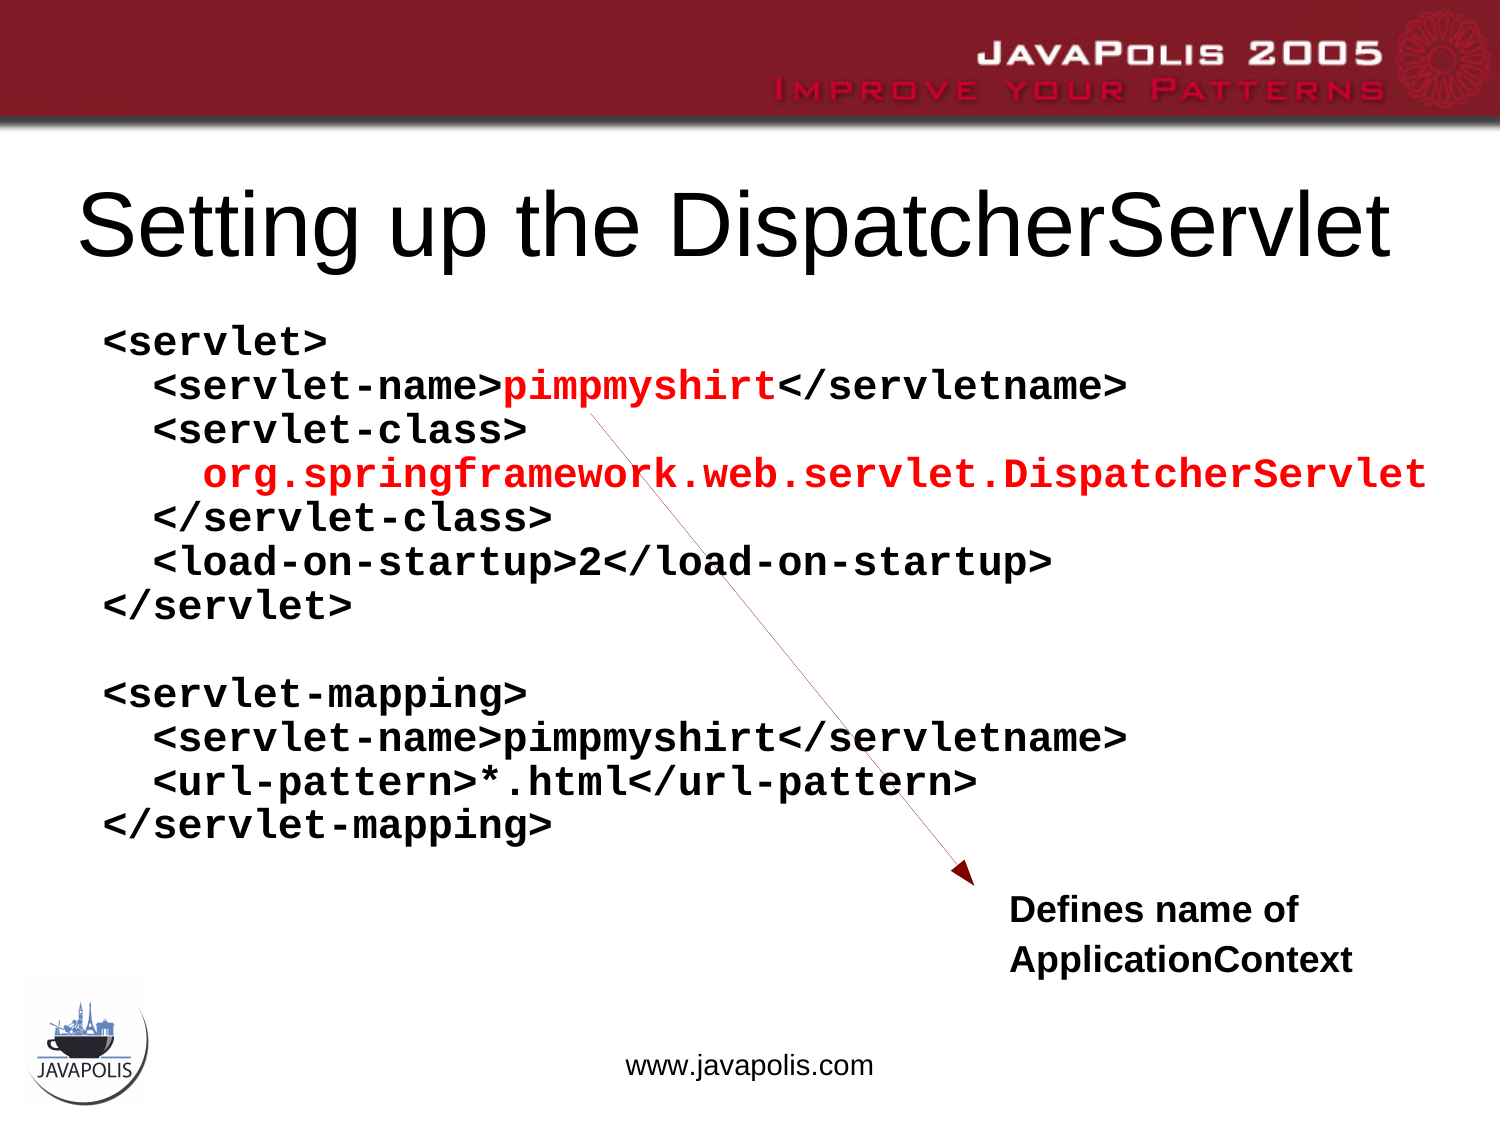

# Setting up the DispatcherServlet
<servlet>
 <servlet-name>pimpmyshirt</servletname>
 <servlet-class>
 org.springframework.web.servlet.DispatcherServlet
 </servlet-class>
 <load-on-startup>2</load-on-startup>
</servlet>
<servlet-mapping>
 <servlet-name>pimpmyshirt</servletname>
 <url-pattern>*.html</url-pattern>
</servlet-mapping>
Defines name of ApplicationContext